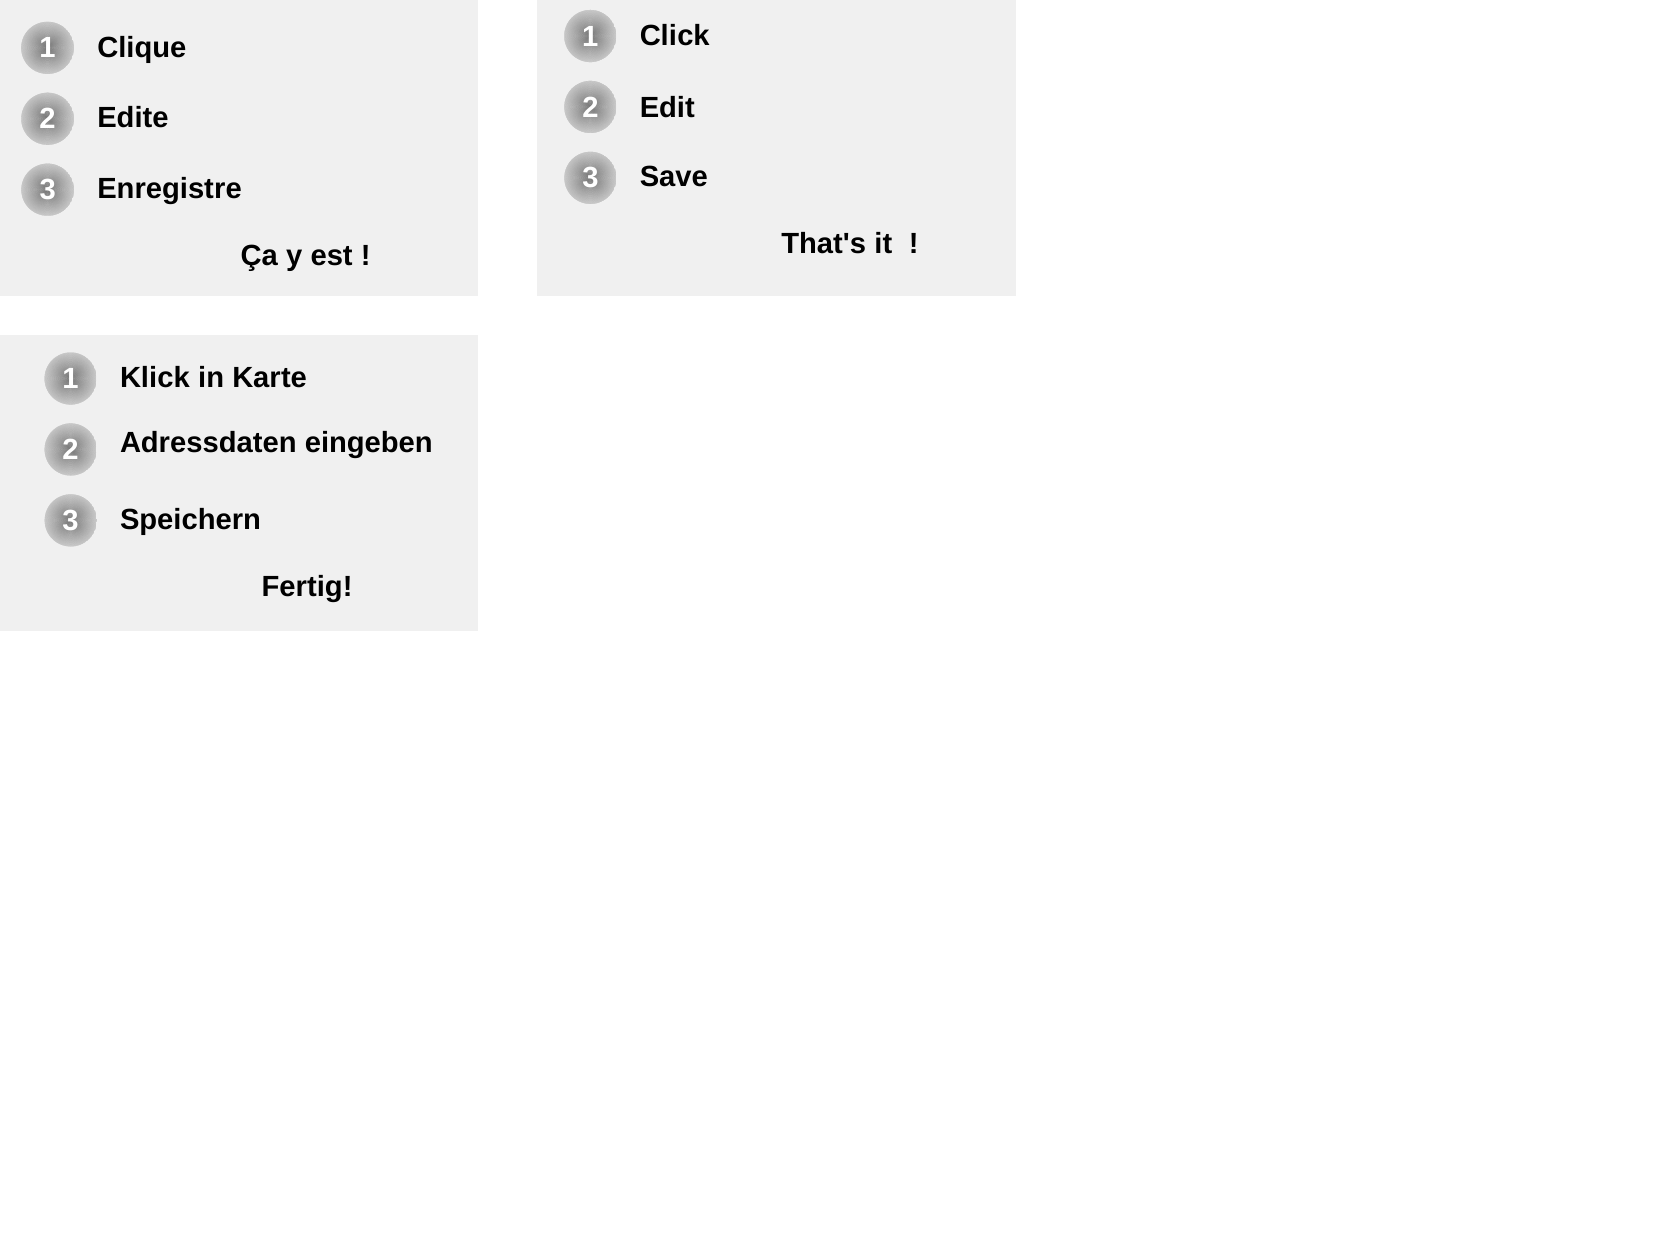

1
Click
1
Clique
Edit
2
2
Edite
3
Save
3
Enregistre
That's it !
Ça y est !
1
Klick in Karte
Adressdaten eingeben
2
3
Speichern
Fertig!